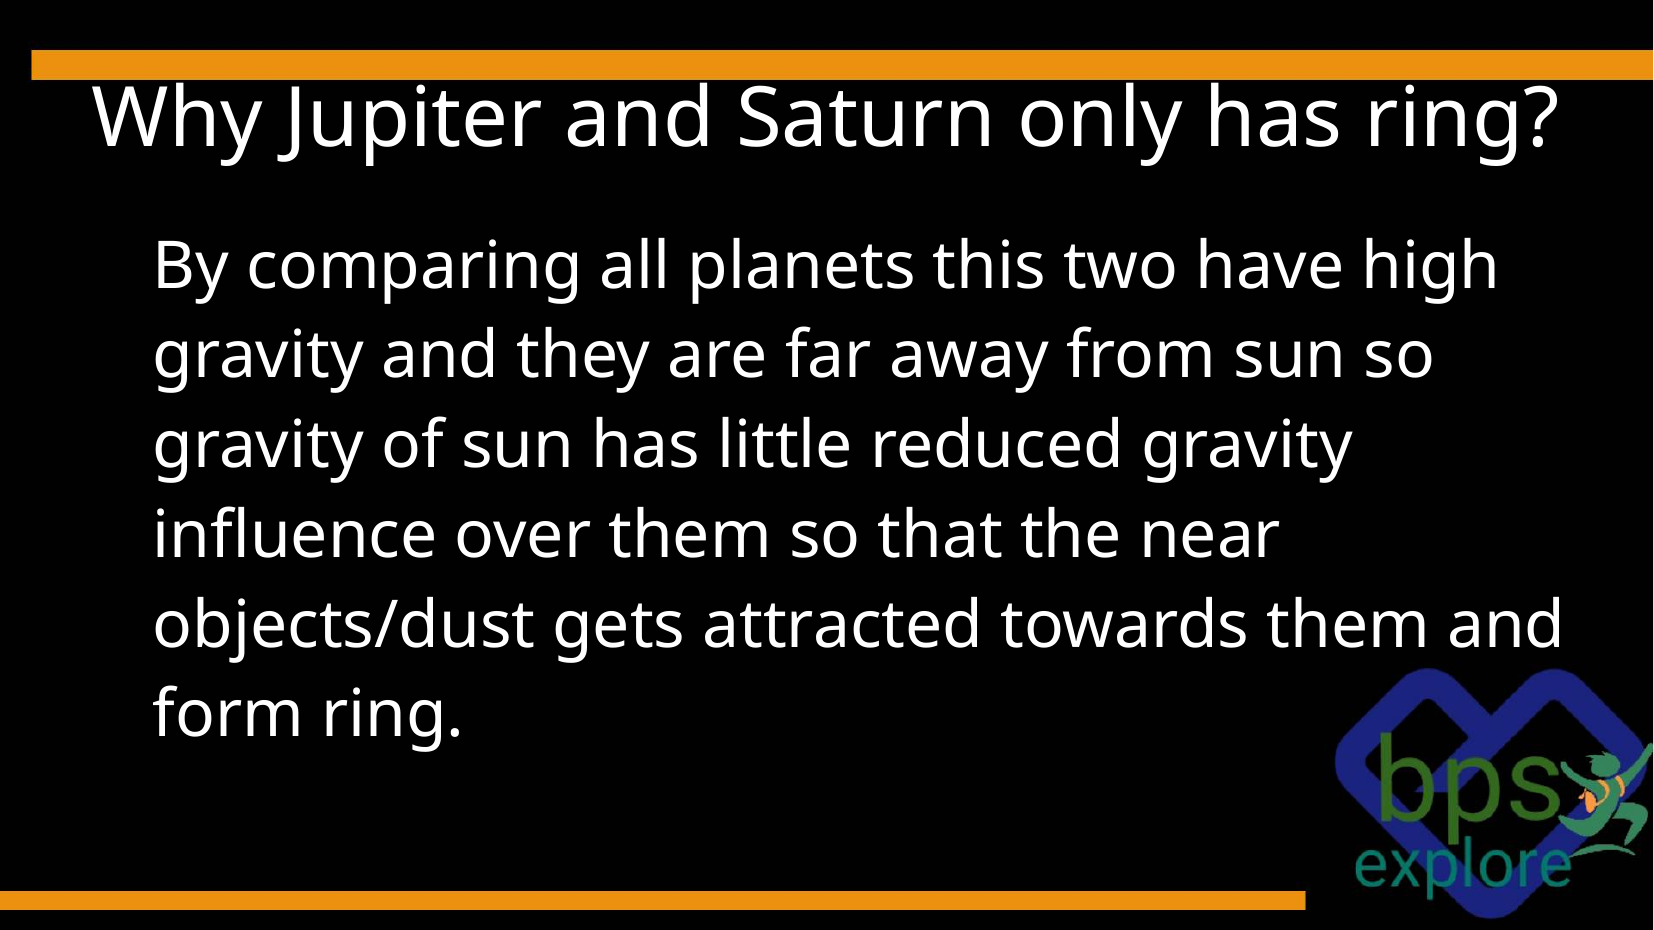

# Why Jupiter and Saturn only has ring?
By comparing all planets this two have high gravity and they are far away from sun so gravity of sun has little reduced gravity influence over them so that the near objects/dust gets attracted towards them and form ring.